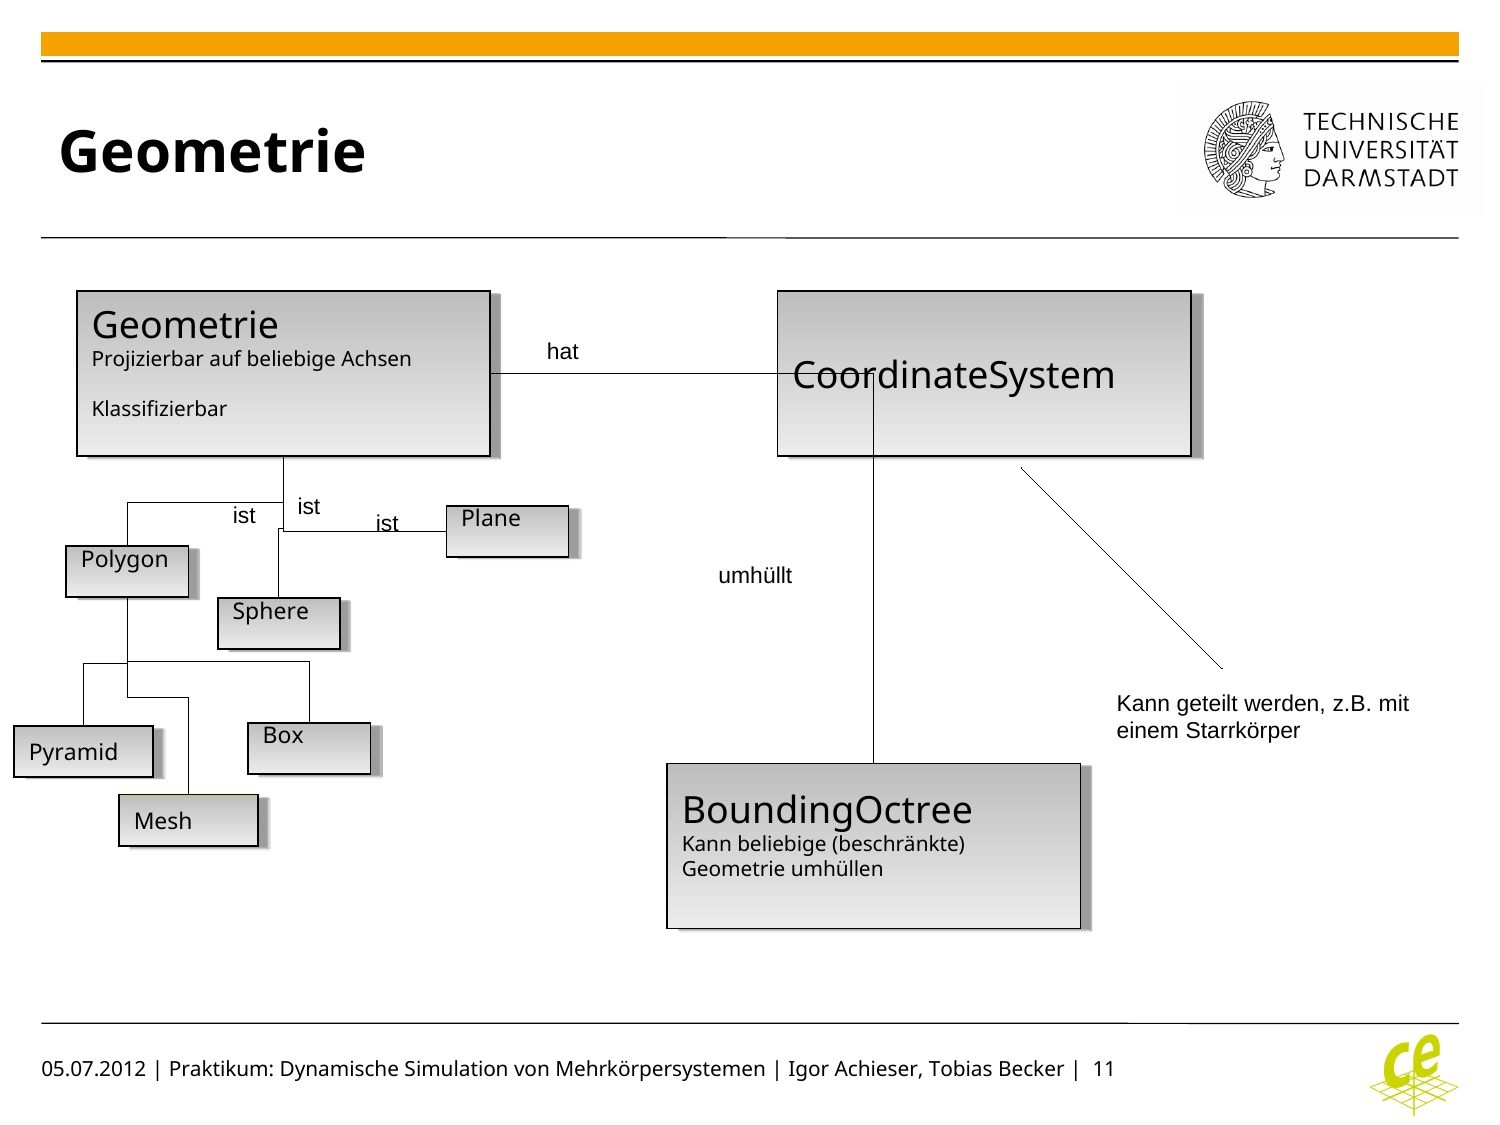

Geometrie
Geometrie
Projizierbar auf beliebige Achsen
Klassifizierbar
CoordinateSystem
hat
ist
ist
ist
Plane
Polygon
umhüllt
Sphere
Kann geteilt werden, z.B. mit
einem Starrkörper
Box
Pyramid
BoundingOctree
Kann beliebige (beschränkte) Geometrie umhüllen
Mesh
05.07.2012 | Praktikum: Dynamische Simulation von Mehrkörpersystemen | Igor Achieser, Tobias Becker |